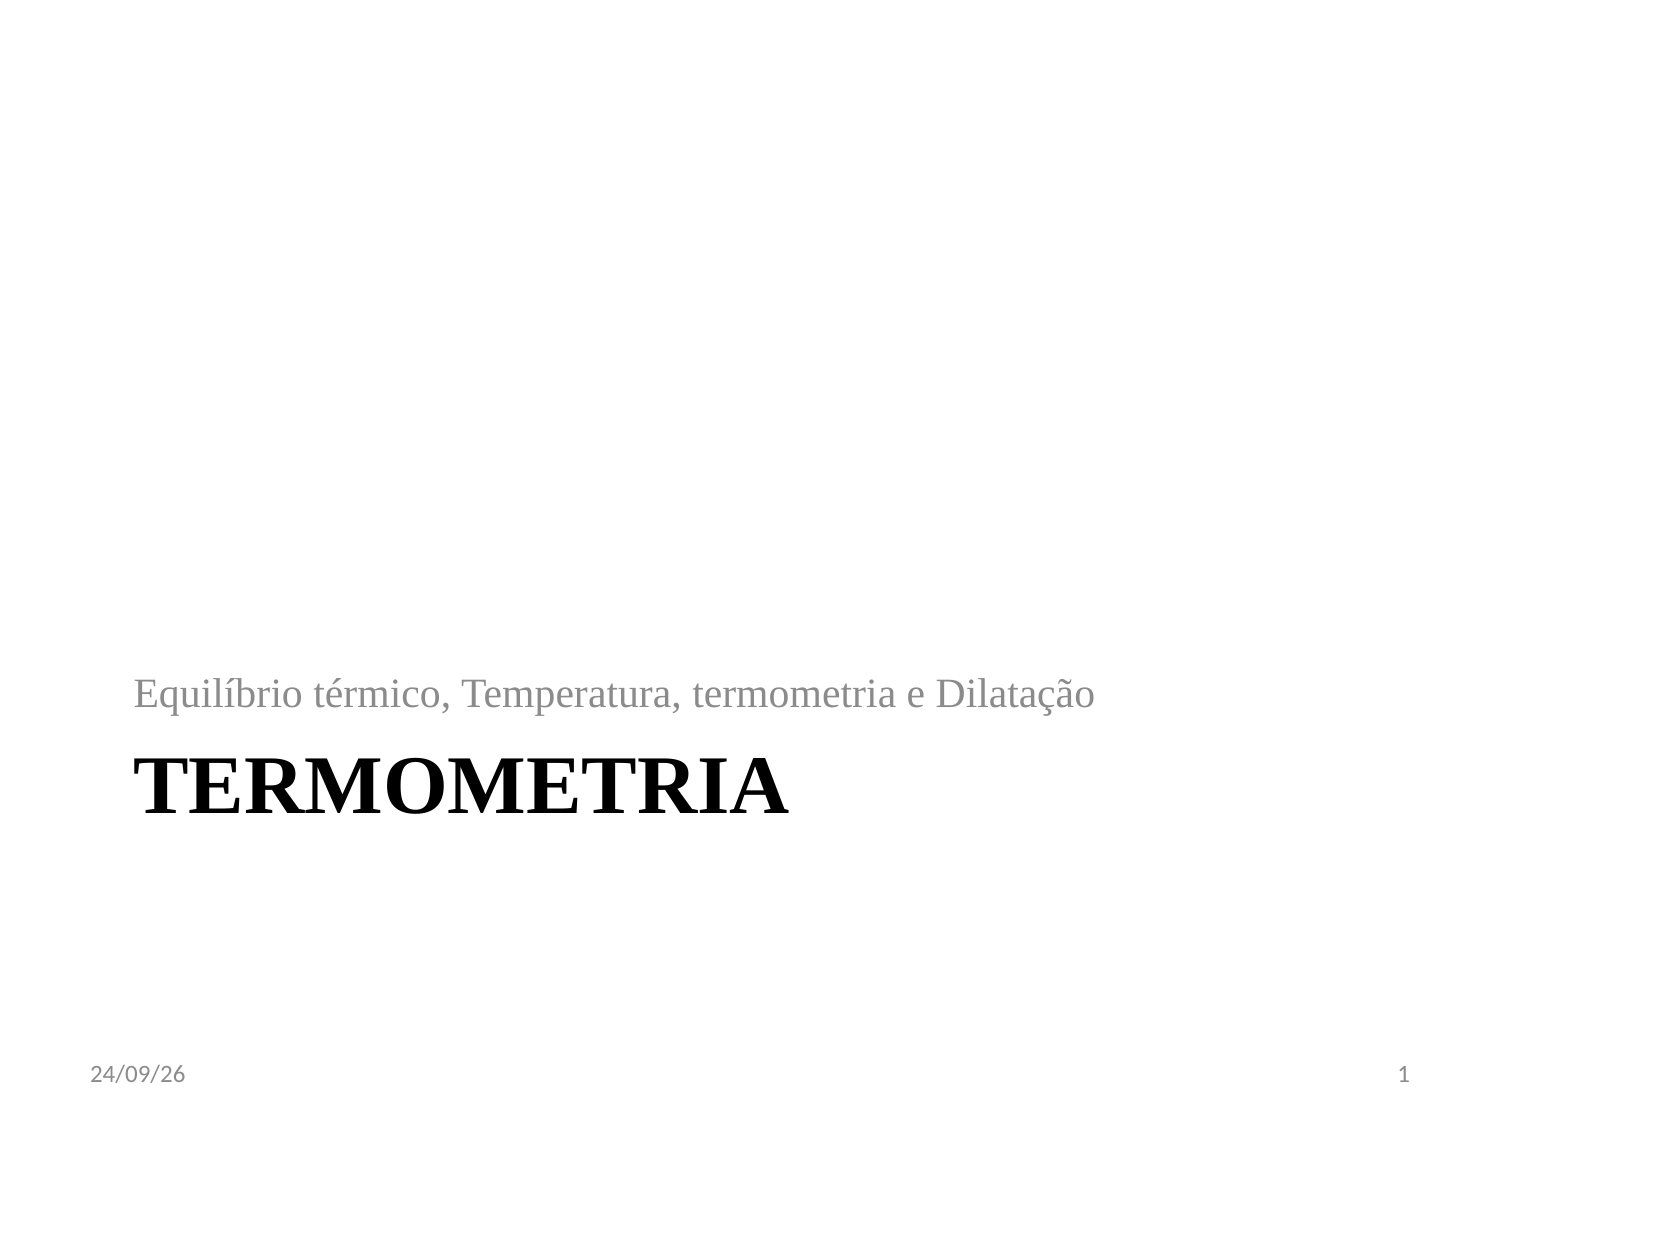

Equilíbrio térmico, Temperatura, termometria e Dilatação
# termometria